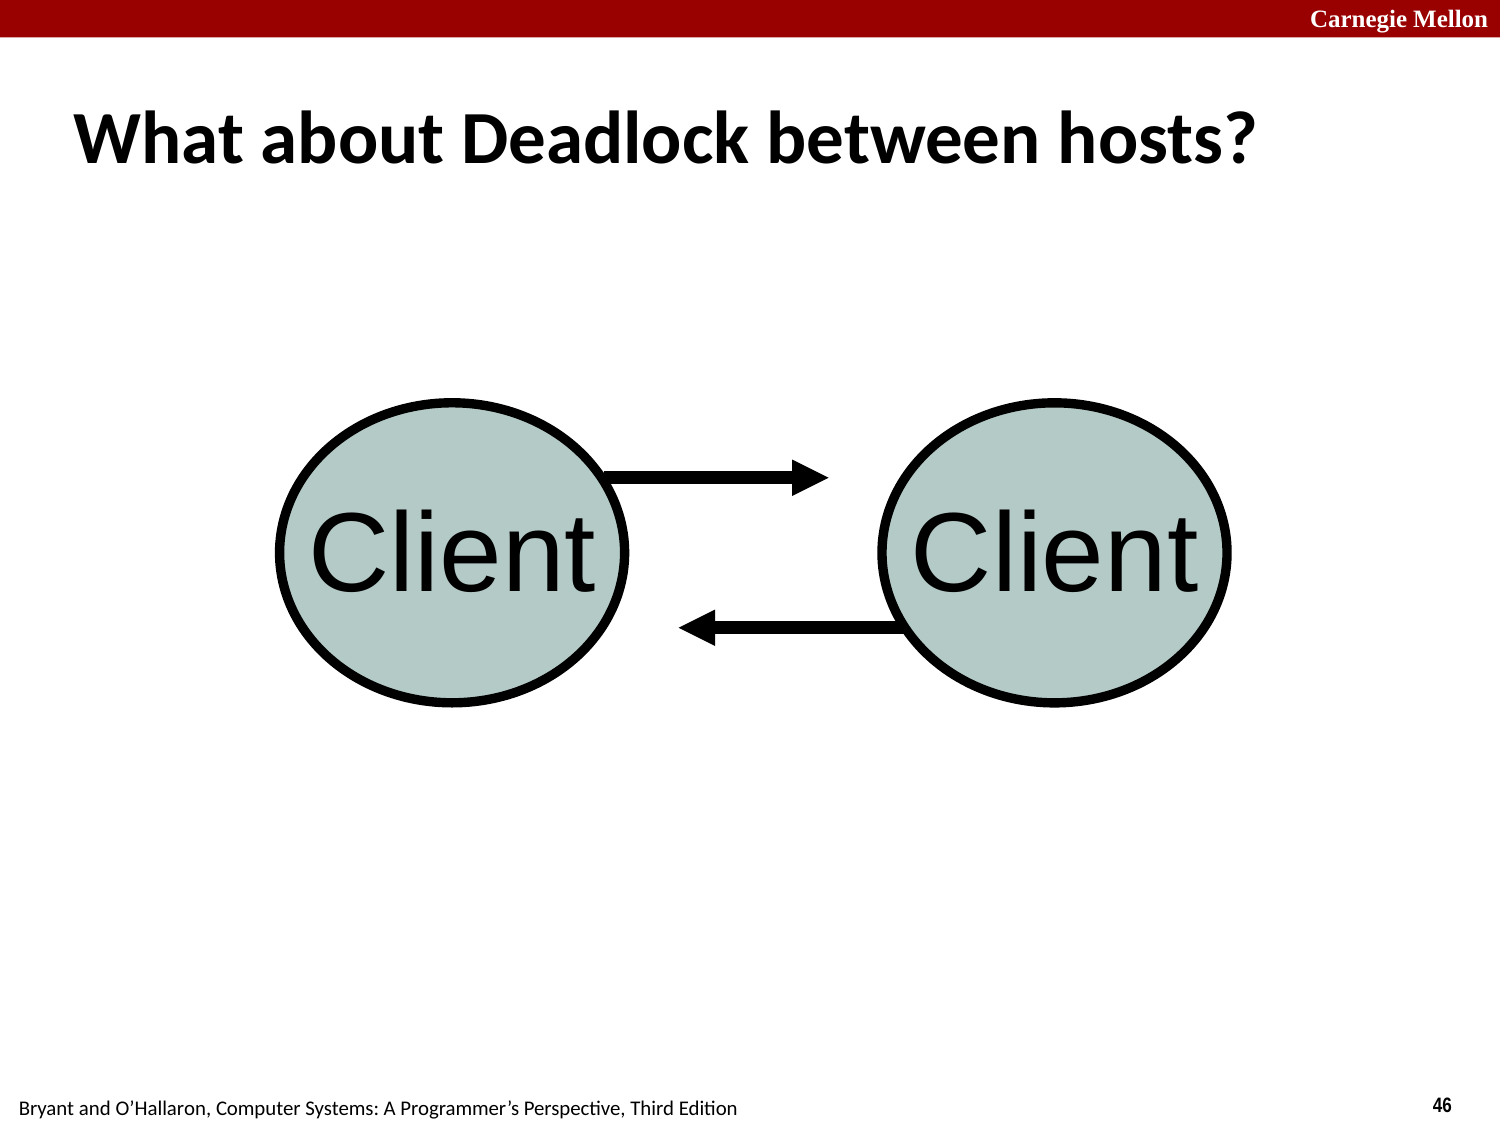

# What about Deadlock between hosts?
Client
Client